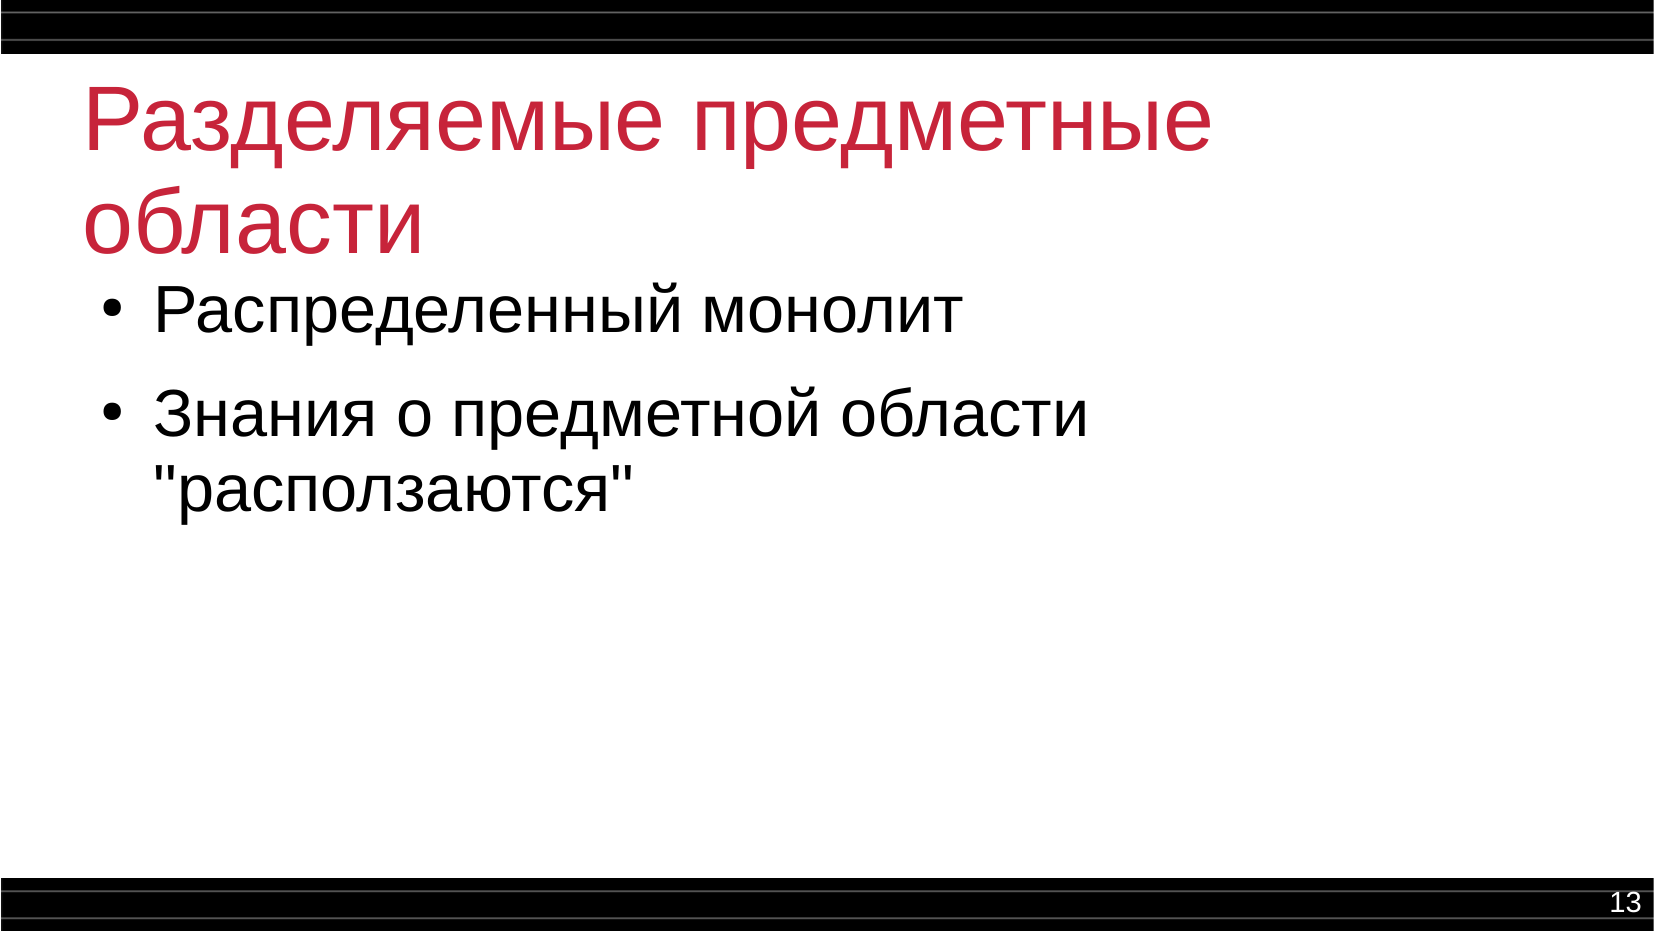

# Разделяемые предметные области
Распределенный монолит
Знания о предметной области "расползаются"